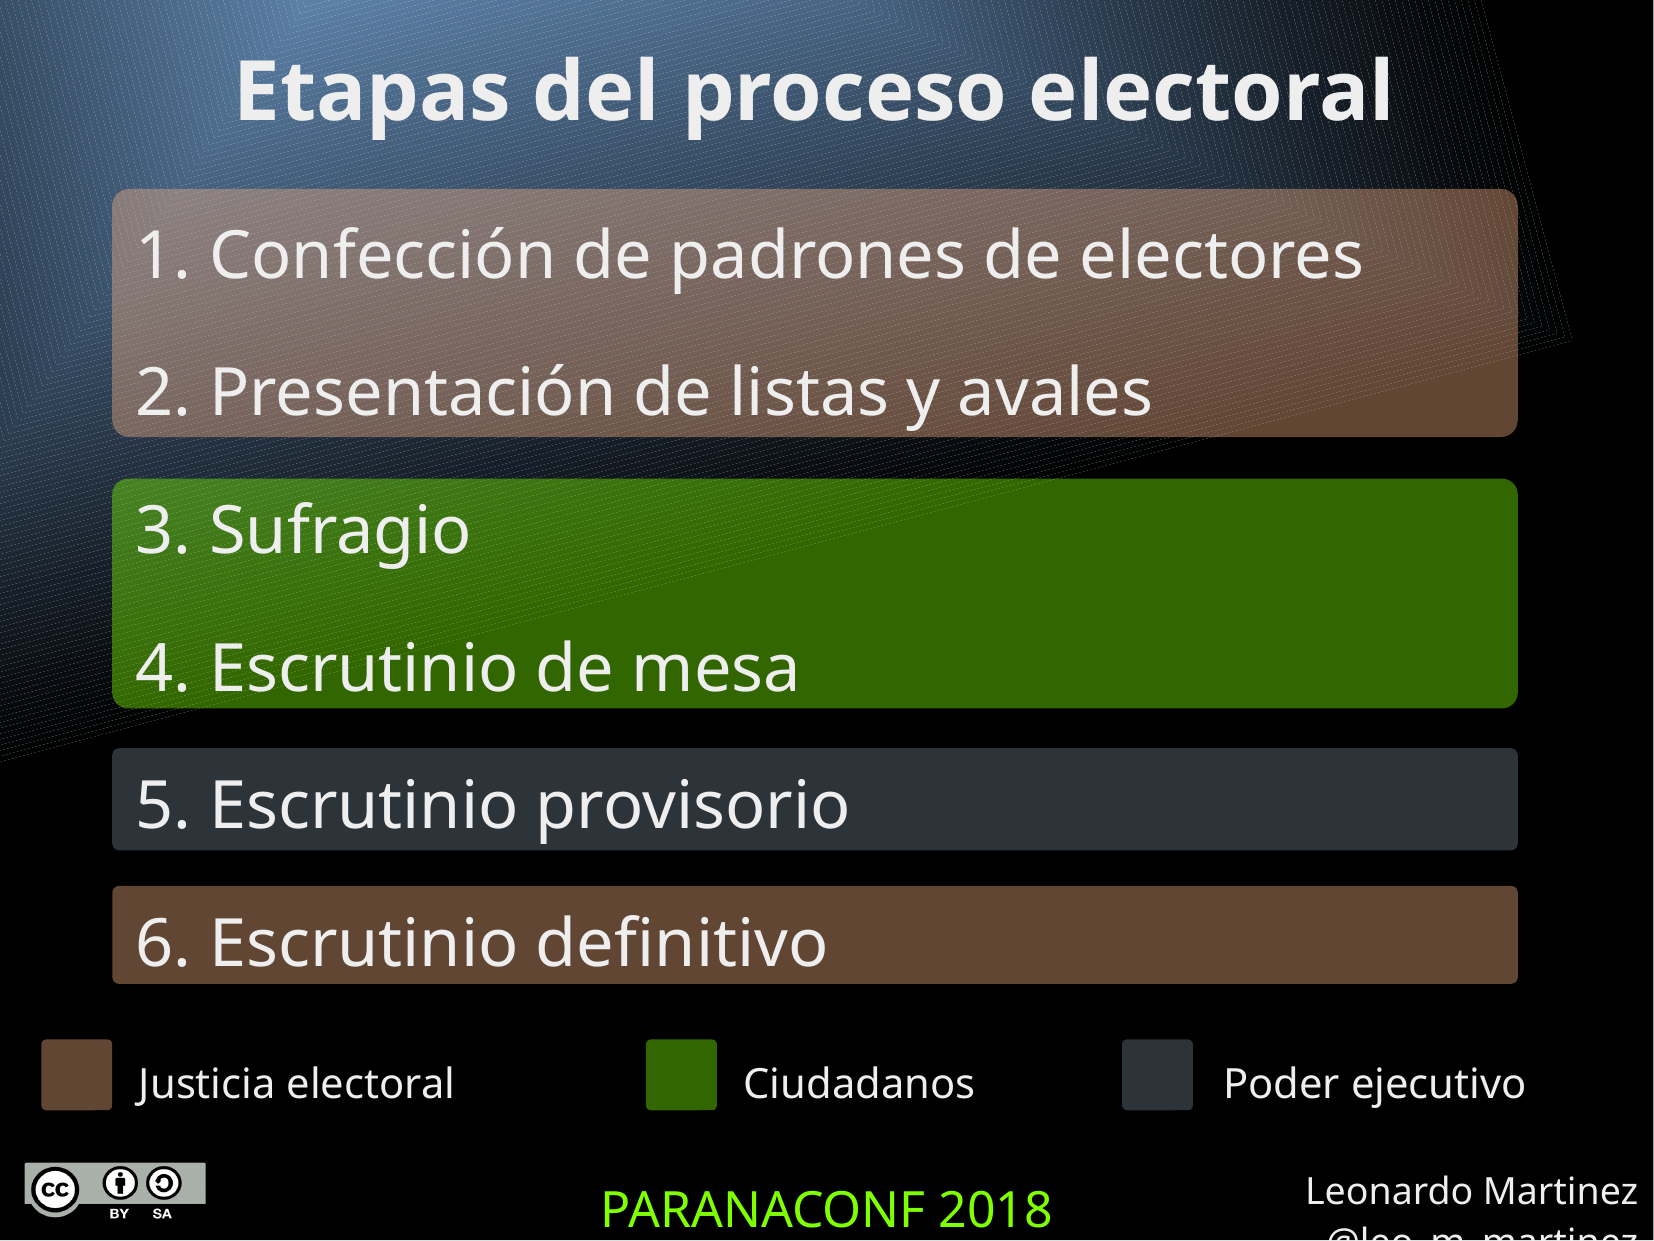

# Etapas del proceso electoral
1. Confección de padrones de electores
2. Presentación de listas y avales
3. Sufragio
4. Escrutinio de mesa
5. Escrutinio provisorio
6. Escrutinio definitivo
Justicia electoral
Ciudadanos
Poder ejecutivo
Leonardo Martinez
@leo_m_martinez
PARANACONF 2018